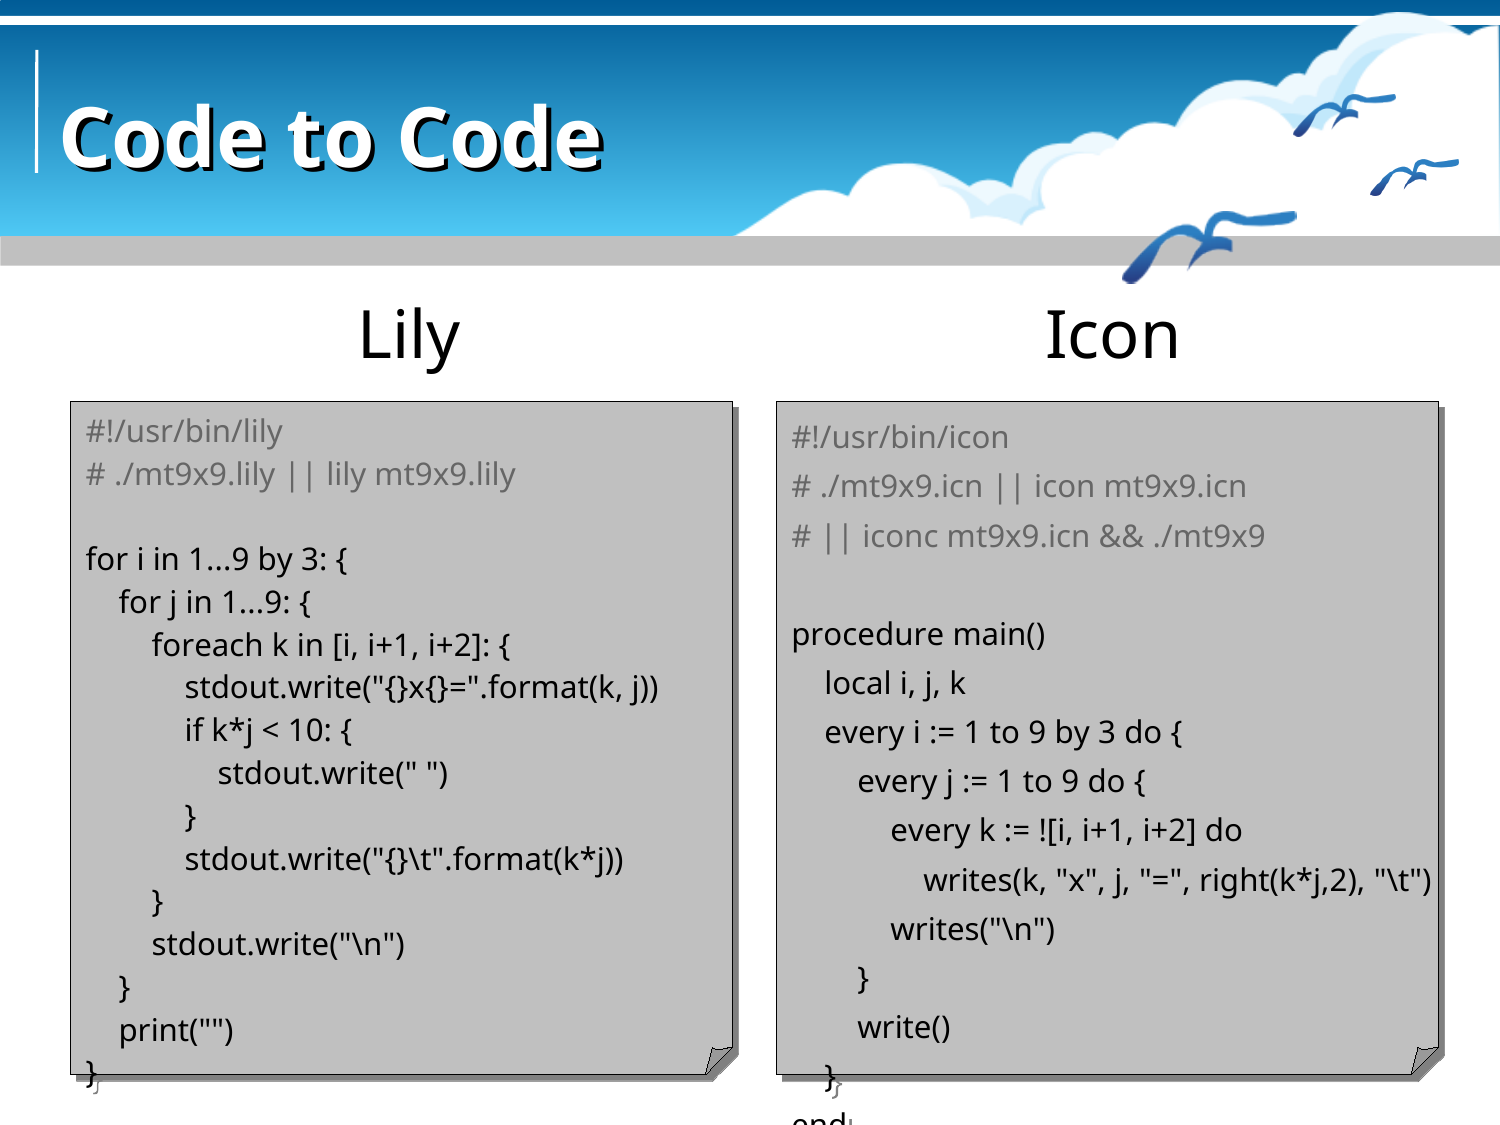

# Code to Code
Icon
Lily
#!/usr/bin/lily
# ./mt9x9.lily || lily mt9x9.lily
for i in 1...9 by 3: {
 for j in 1...9: {
 foreach k in [i, i+1, i+2]: {
 stdout.write("{}x{}=".format(k, j))
 if k*j < 10: {
 stdout.write(" ")
 }
 stdout.write("{}\t".format(k*j))
 }
 stdout.write("\n")
 }
 print("")
}
#!/usr/bin/icon
# ./mt9x9.icn || icon mt9x9.icn
# || iconc mt9x9.icn && ./mt9x9
procedure main()
 local i, j, k
 every i := 1 to 9 by 3 do {
 every j := 1 to 9 do {
 every k := ![i, i+1, i+2] do
 writes(k, "x", j, "=", right(k*j,2), "\t")
 writes("\n")
 }
 write()
 }
end